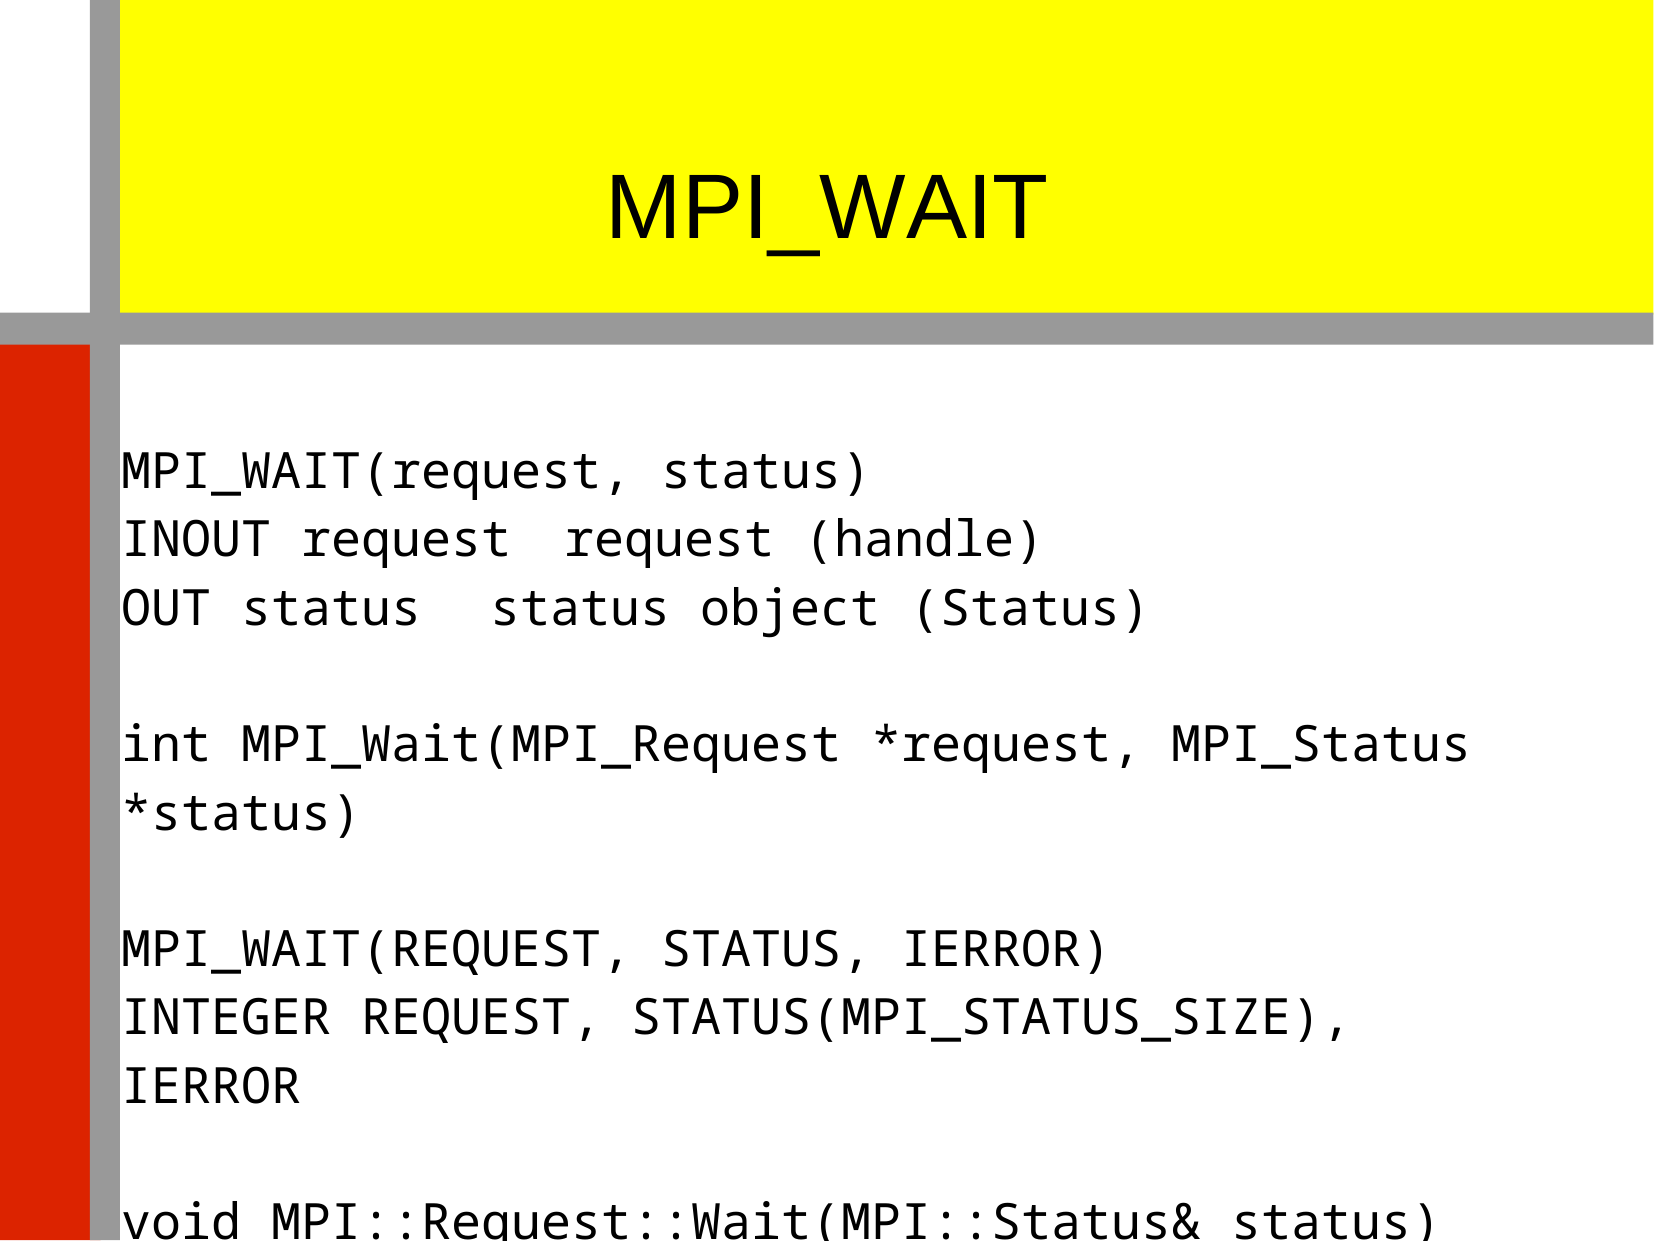

# MPI_WAIT
MPI_WAIT(request, status)
INOUT request	request (handle)
OUT status	status object (Status)
int MPI_Wait(MPI_Request *request, MPI_Status *status)
MPI_WAIT(REQUEST, STATUS, IERROR)
INTEGER REQUEST, STATUS(MPI_STATUS_SIZE), IERROR
void MPI::Request::Wait(MPI::Status& status)